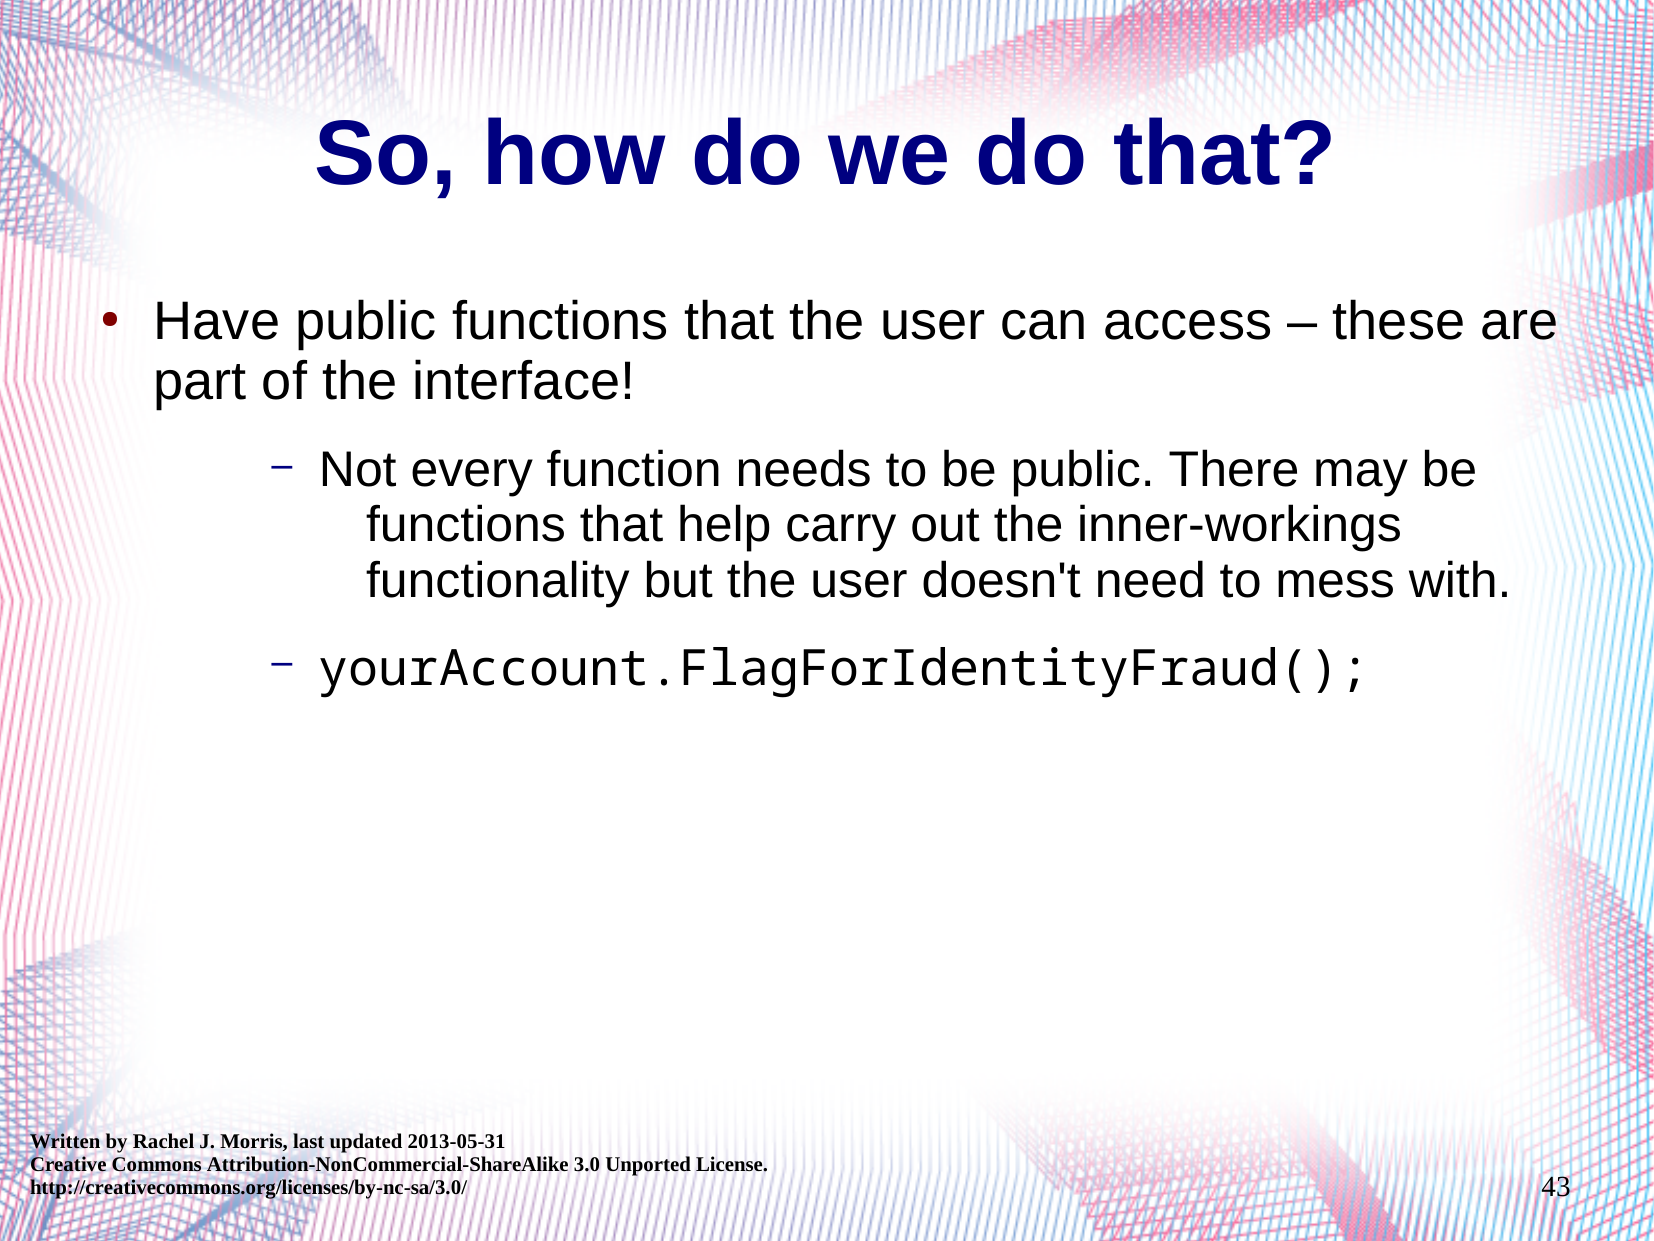

# So, how do we do that?
Have public functions that the user can access – these are part of the interface!
Not every function needs to be public. There may be functions that help carry out the inner-workings functionality but the user doesn't need to mess with.
yourAccount.FlagForIdentityFraud();
43